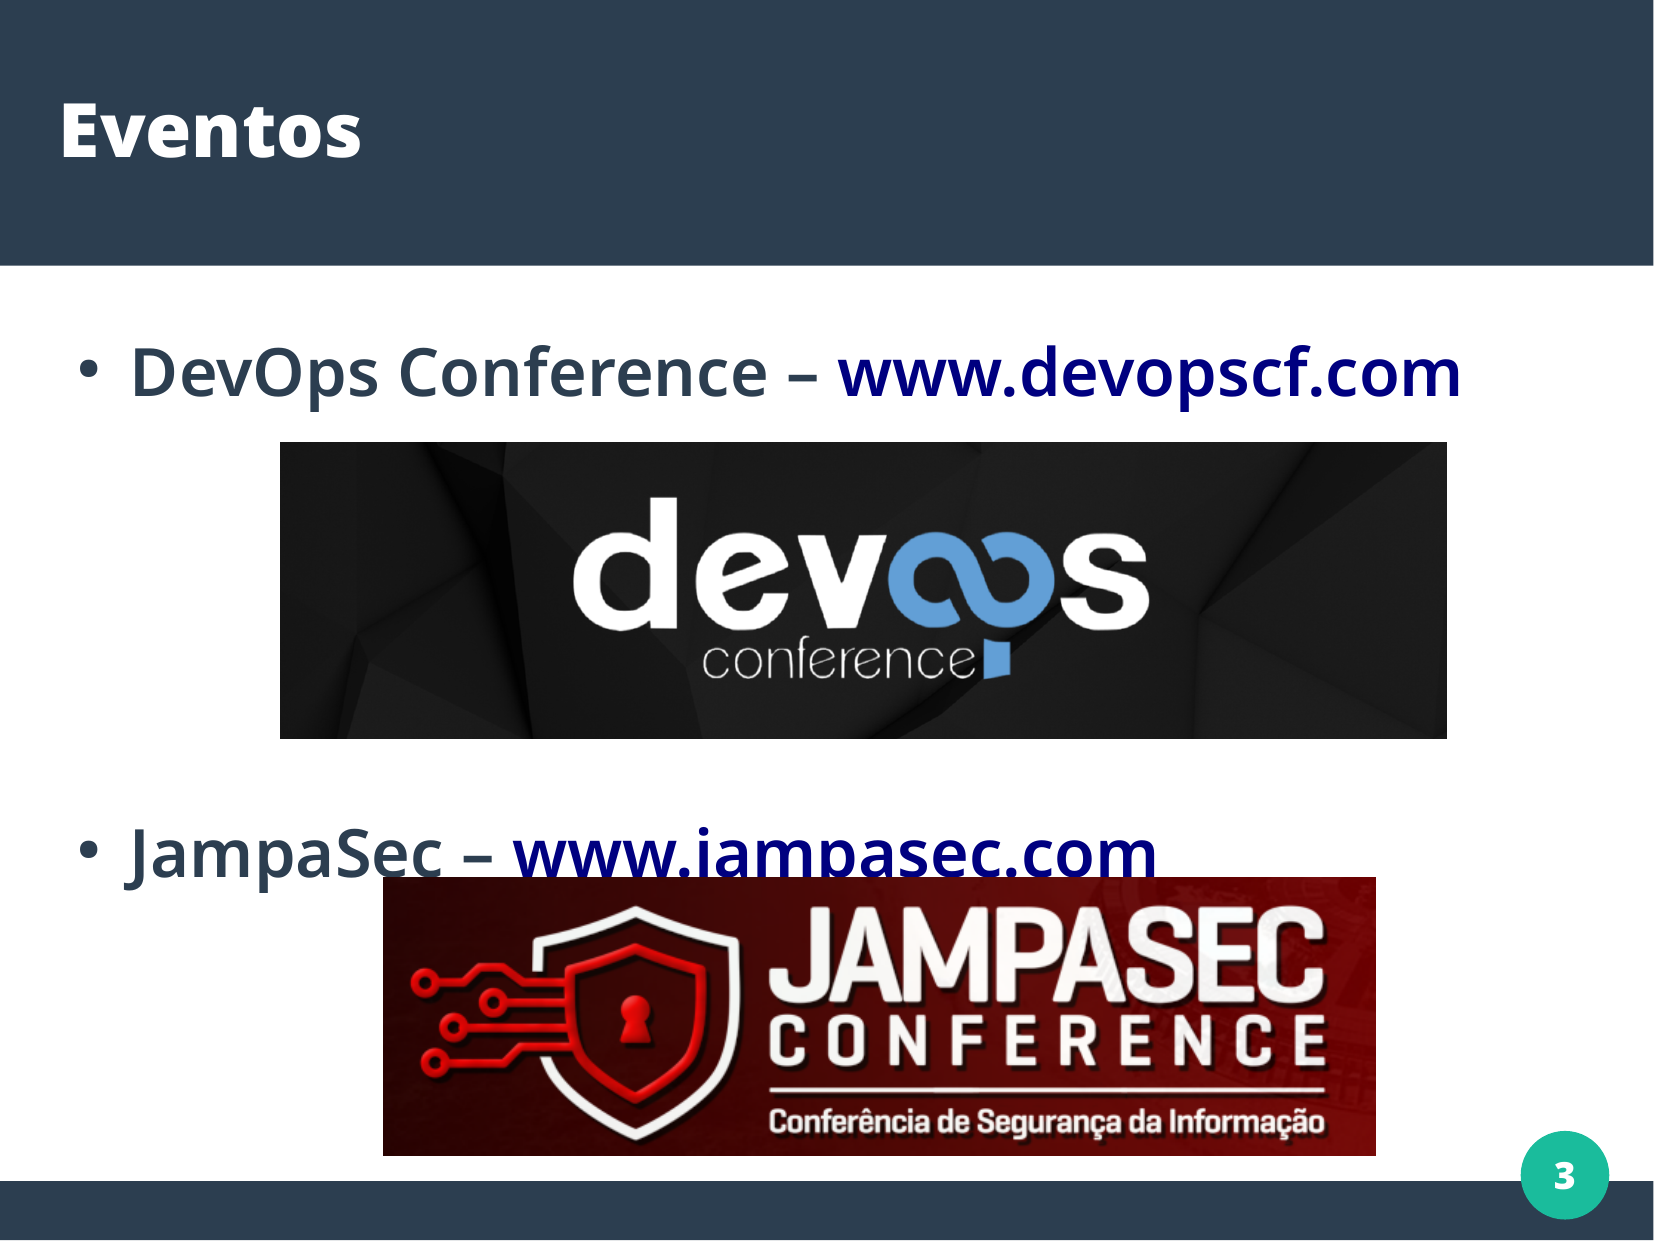

# Eventos
DevOps Conference – www.devopscf.com
JampaSec – www.jampasec.com
3